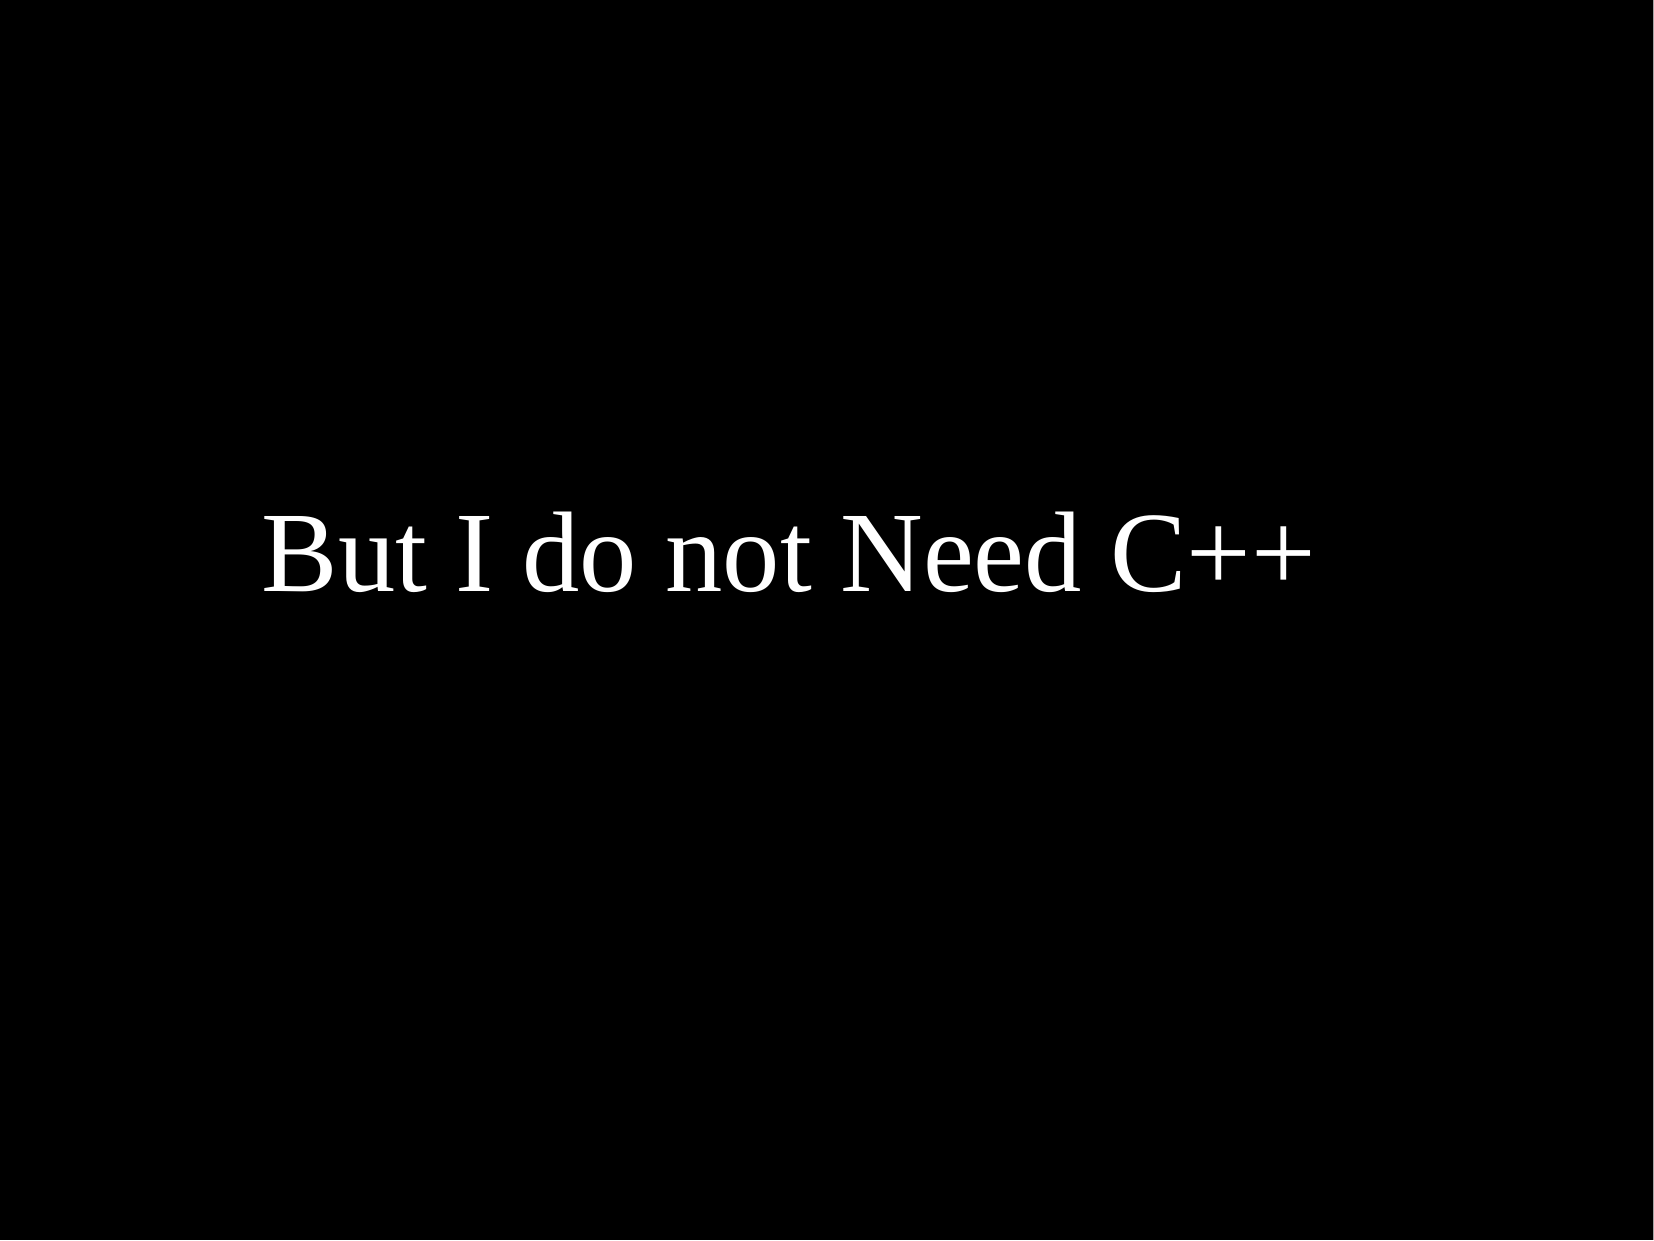

# But I do not Need C++